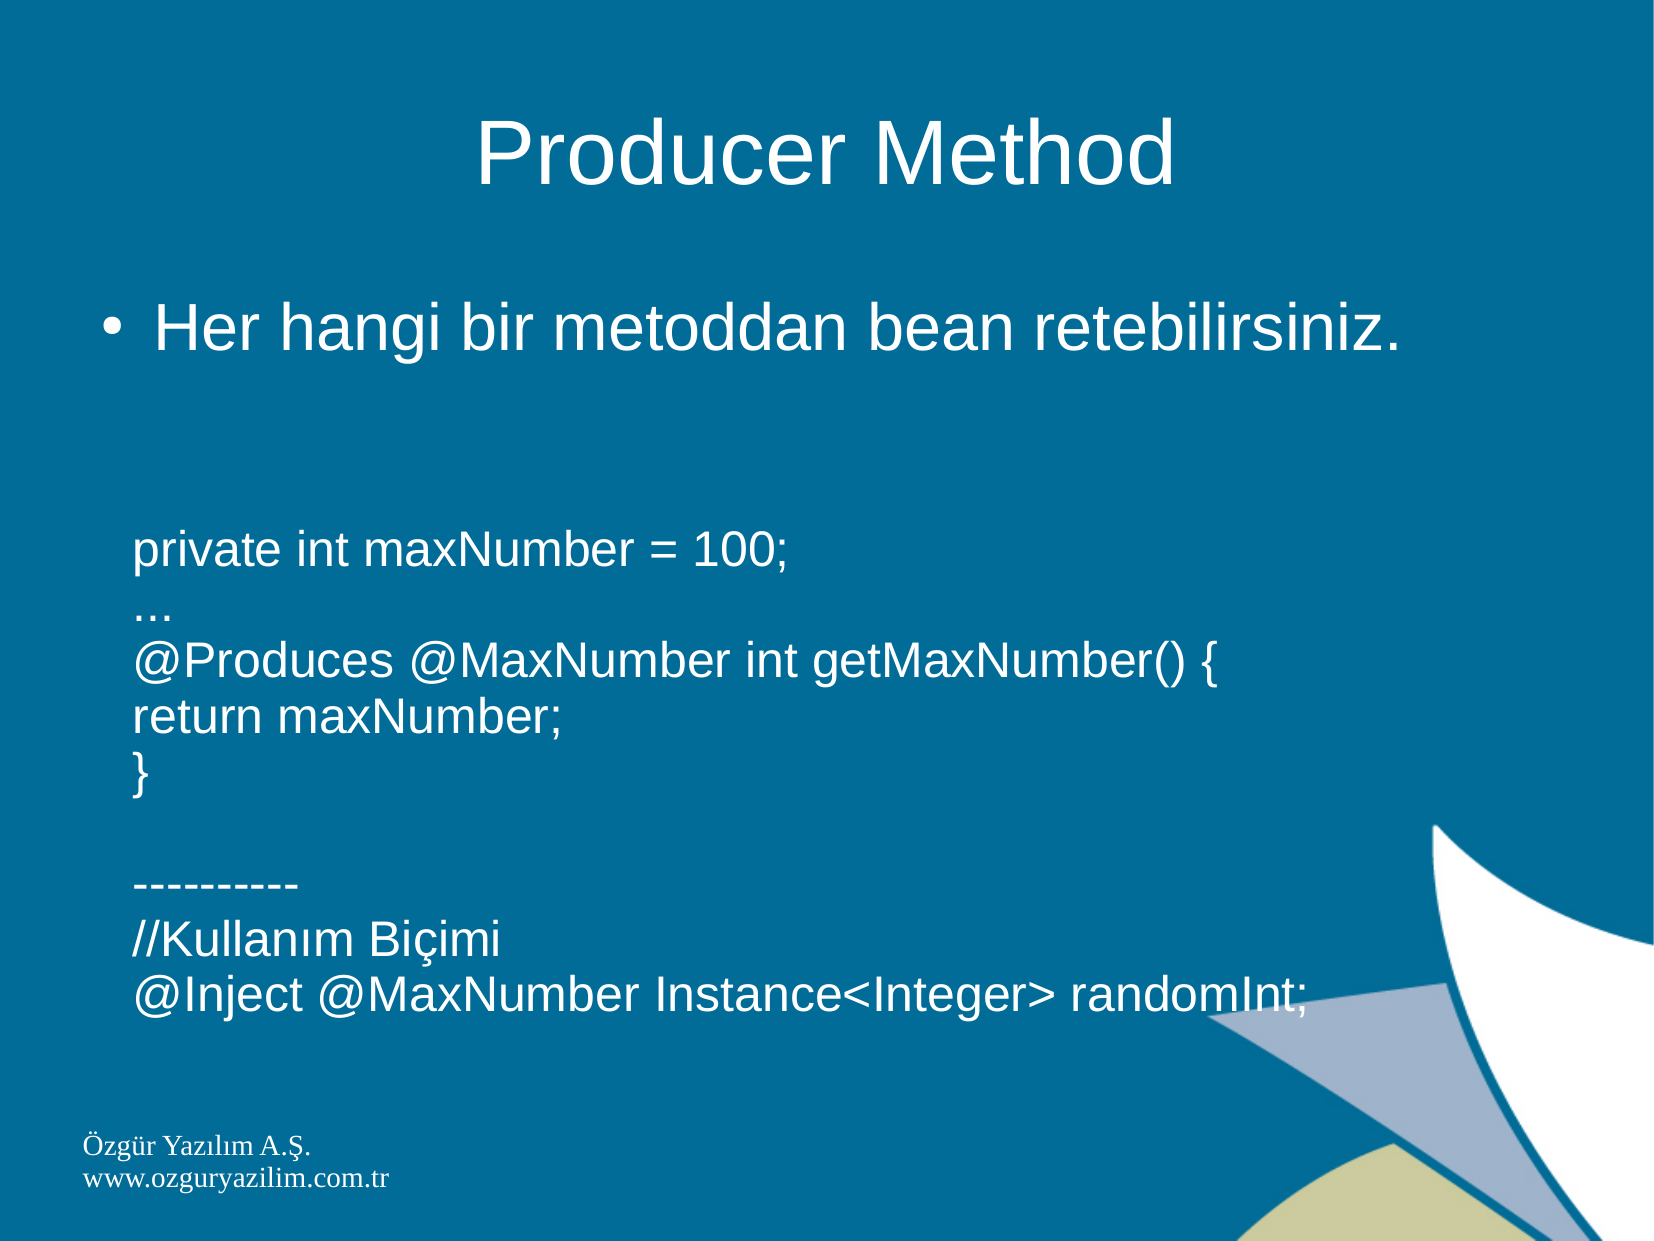

# Producer Method
Her hangi bir metoddan bean retebilirsiniz.
private int maxNumber = 100;
...
@Produces @MaxNumber int getMaxNumber() {
return maxNumber;
}
----------
//Kullanım Biçimi
@Inject @MaxNumber Instance<Integer> randomInt;